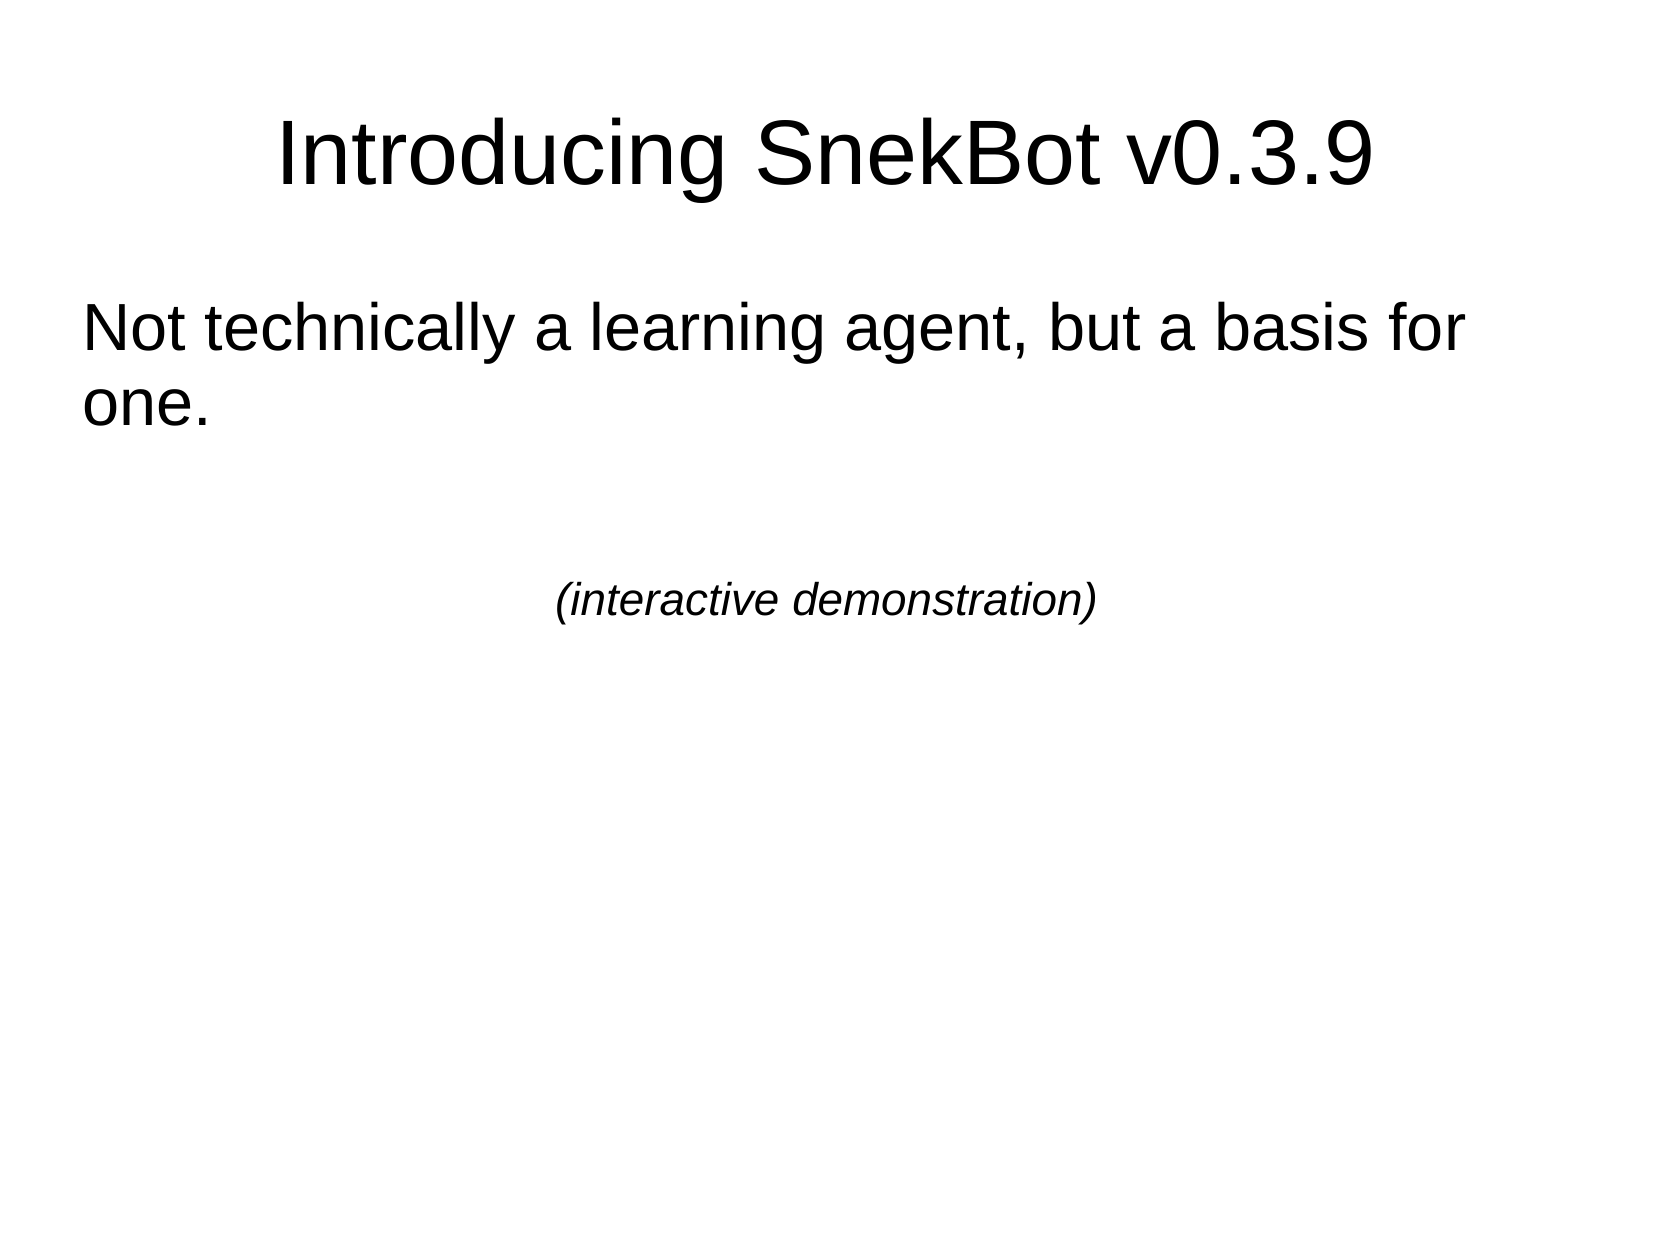

# Introducing SnekBot v0.3.9
Not technically a learning agent, but a basis for one.
(interactive demonstration)